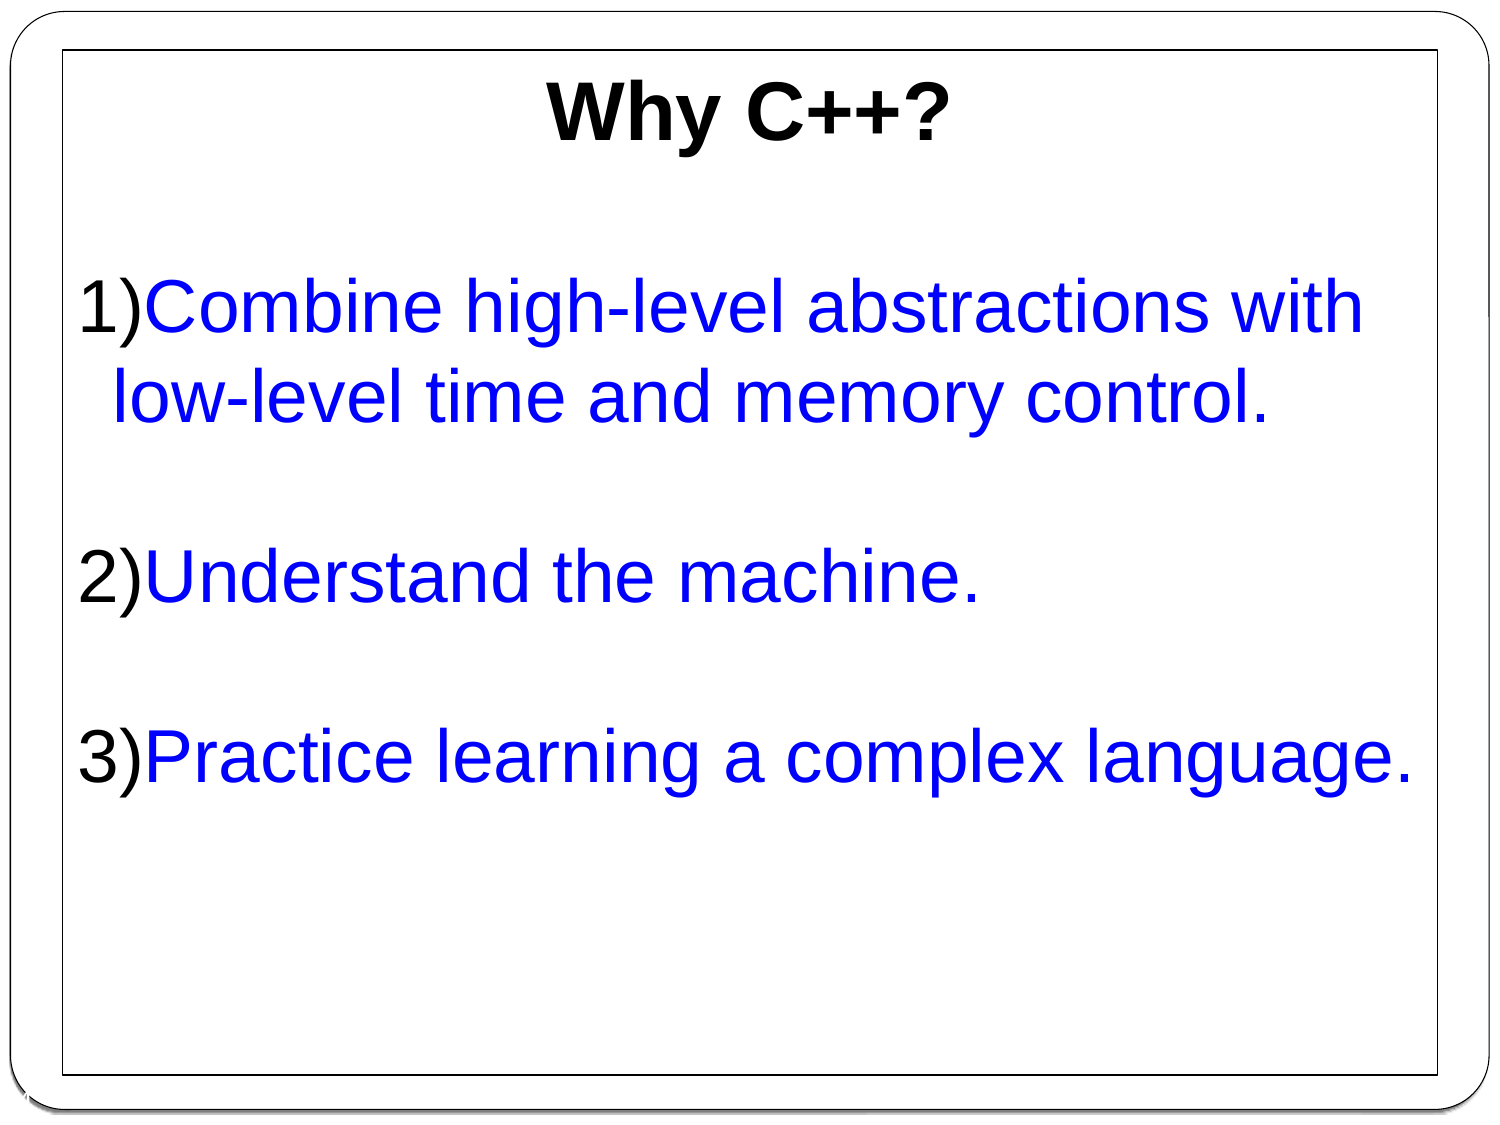

Why C++?
Combine high-level abstractions with low-level time and memory control.
Understand the machine.
Practice learning a complex language.